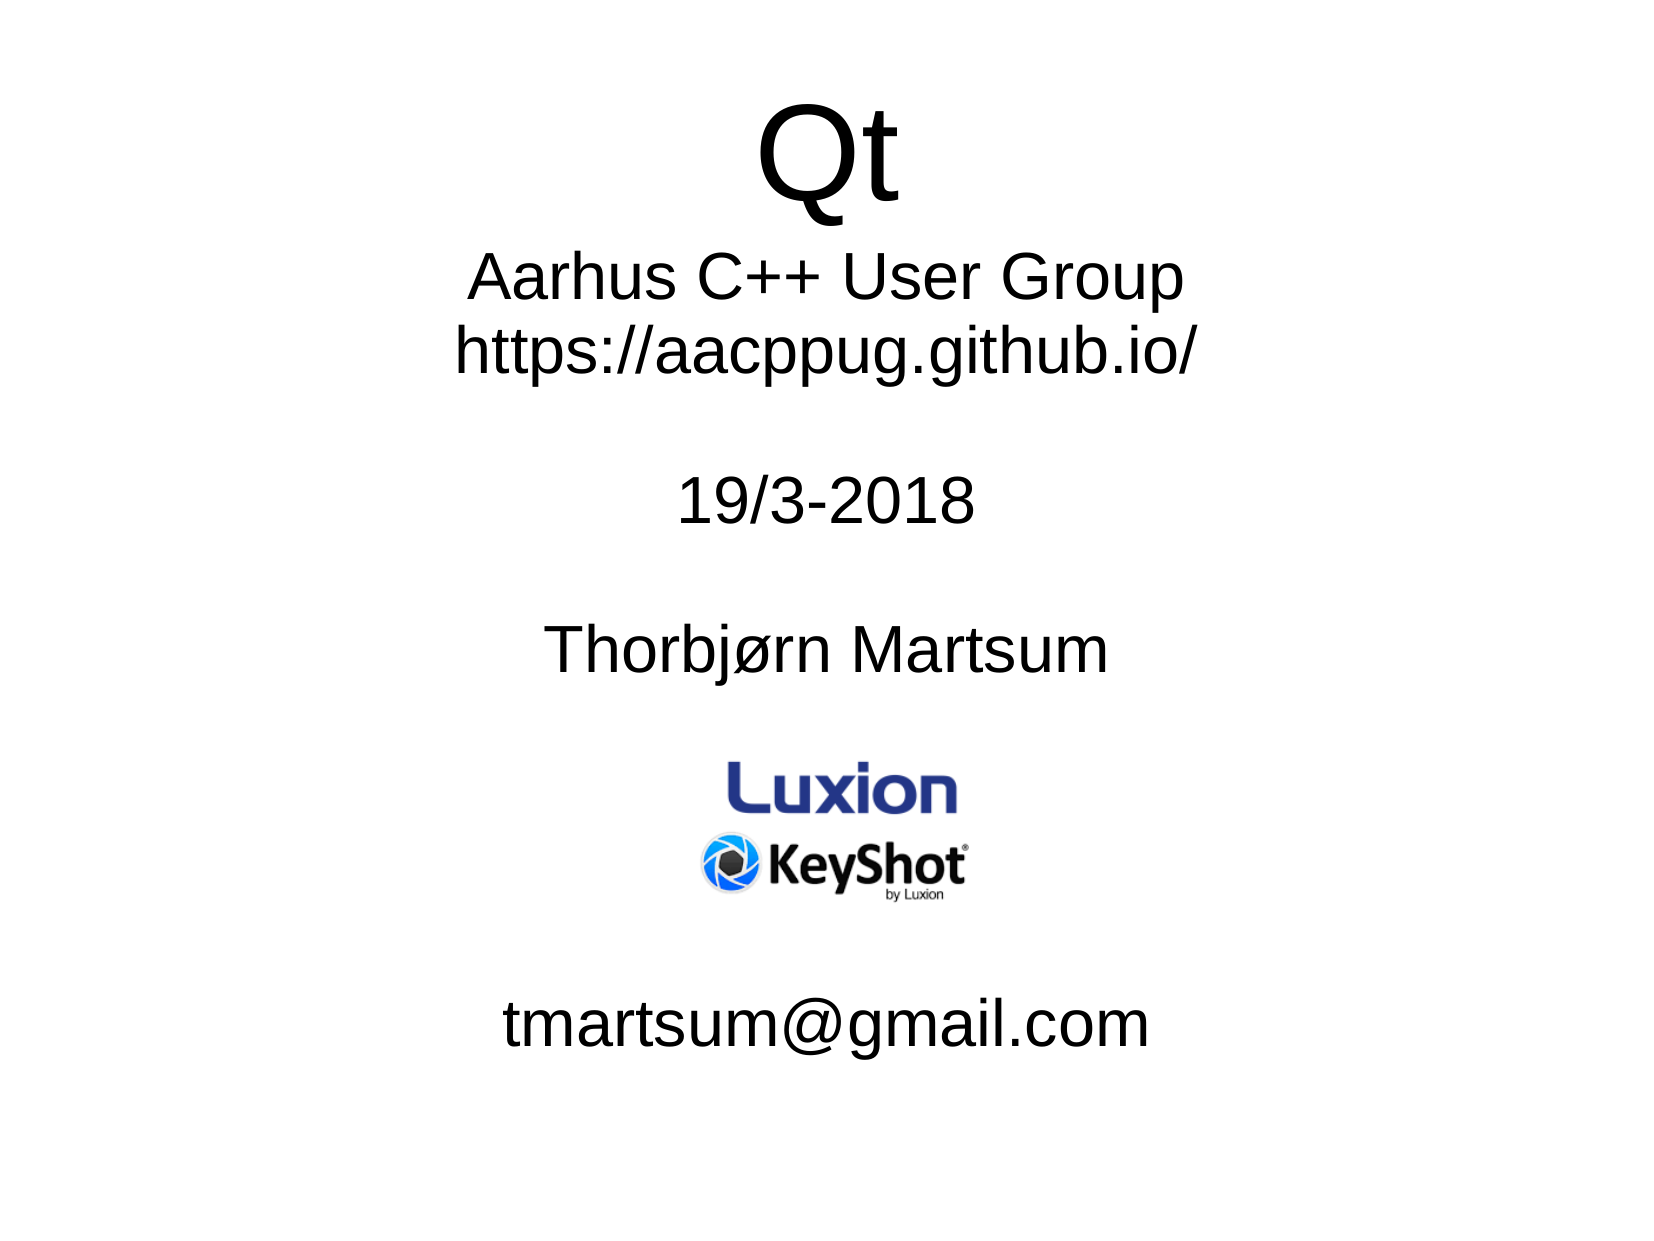

# Qt
Aarhus C++ User Group
https://aacppug.github.io/
19/3-2018
Thorbjørn Martsum
tmartsum@gmail.com